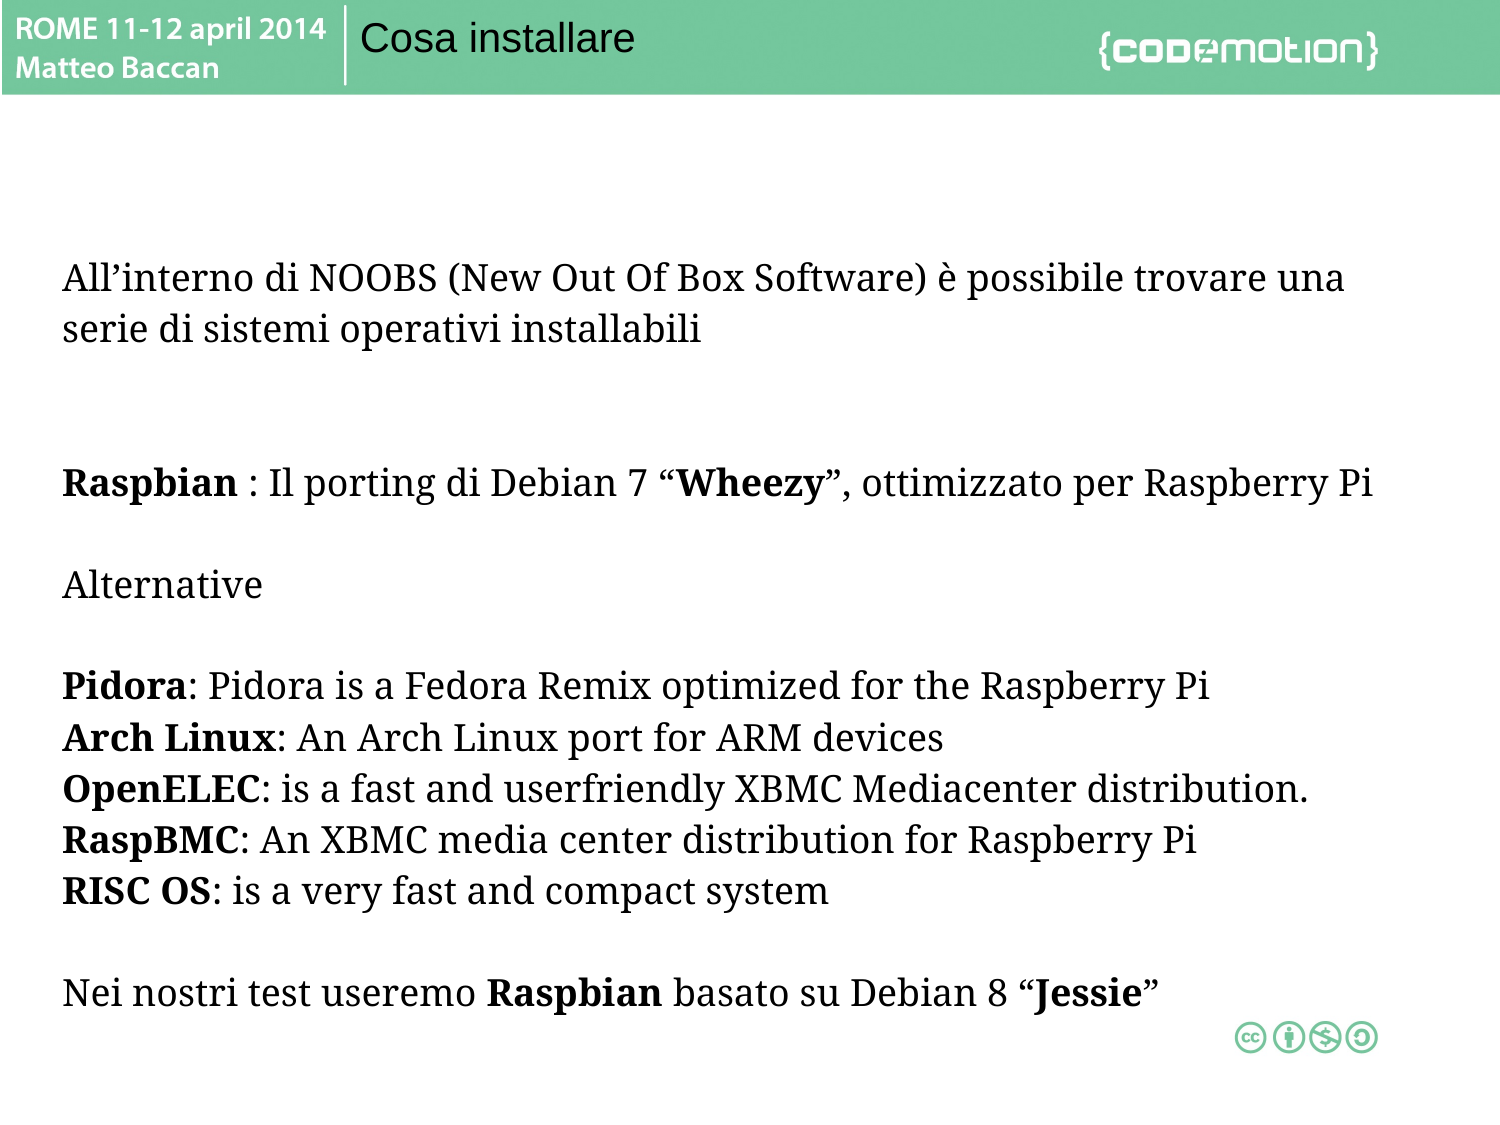

# Cosa installare
All’interno di NOOBS (New Out Of Box Software) è possibile trovare una serie di sistemi operativi installabili
Raspbian : Il porting di Debian 7 “Wheezy”, ottimizzato per Raspberry Pi
Alternative
Pidora: Pidora is a Fedora Remix optimized for the Raspberry Pi
Arch Linux: An Arch Linux port for ARM devices
OpenELEC: is a fast and userfriendly XBMC Mediacenter distribution.
RaspBMC: An XBMC media center distribution for Raspberry Pi
RISC OS: is a very fast and compact system
Nei nostri test useremo Raspbian basato su Debian 8 “Jessie”